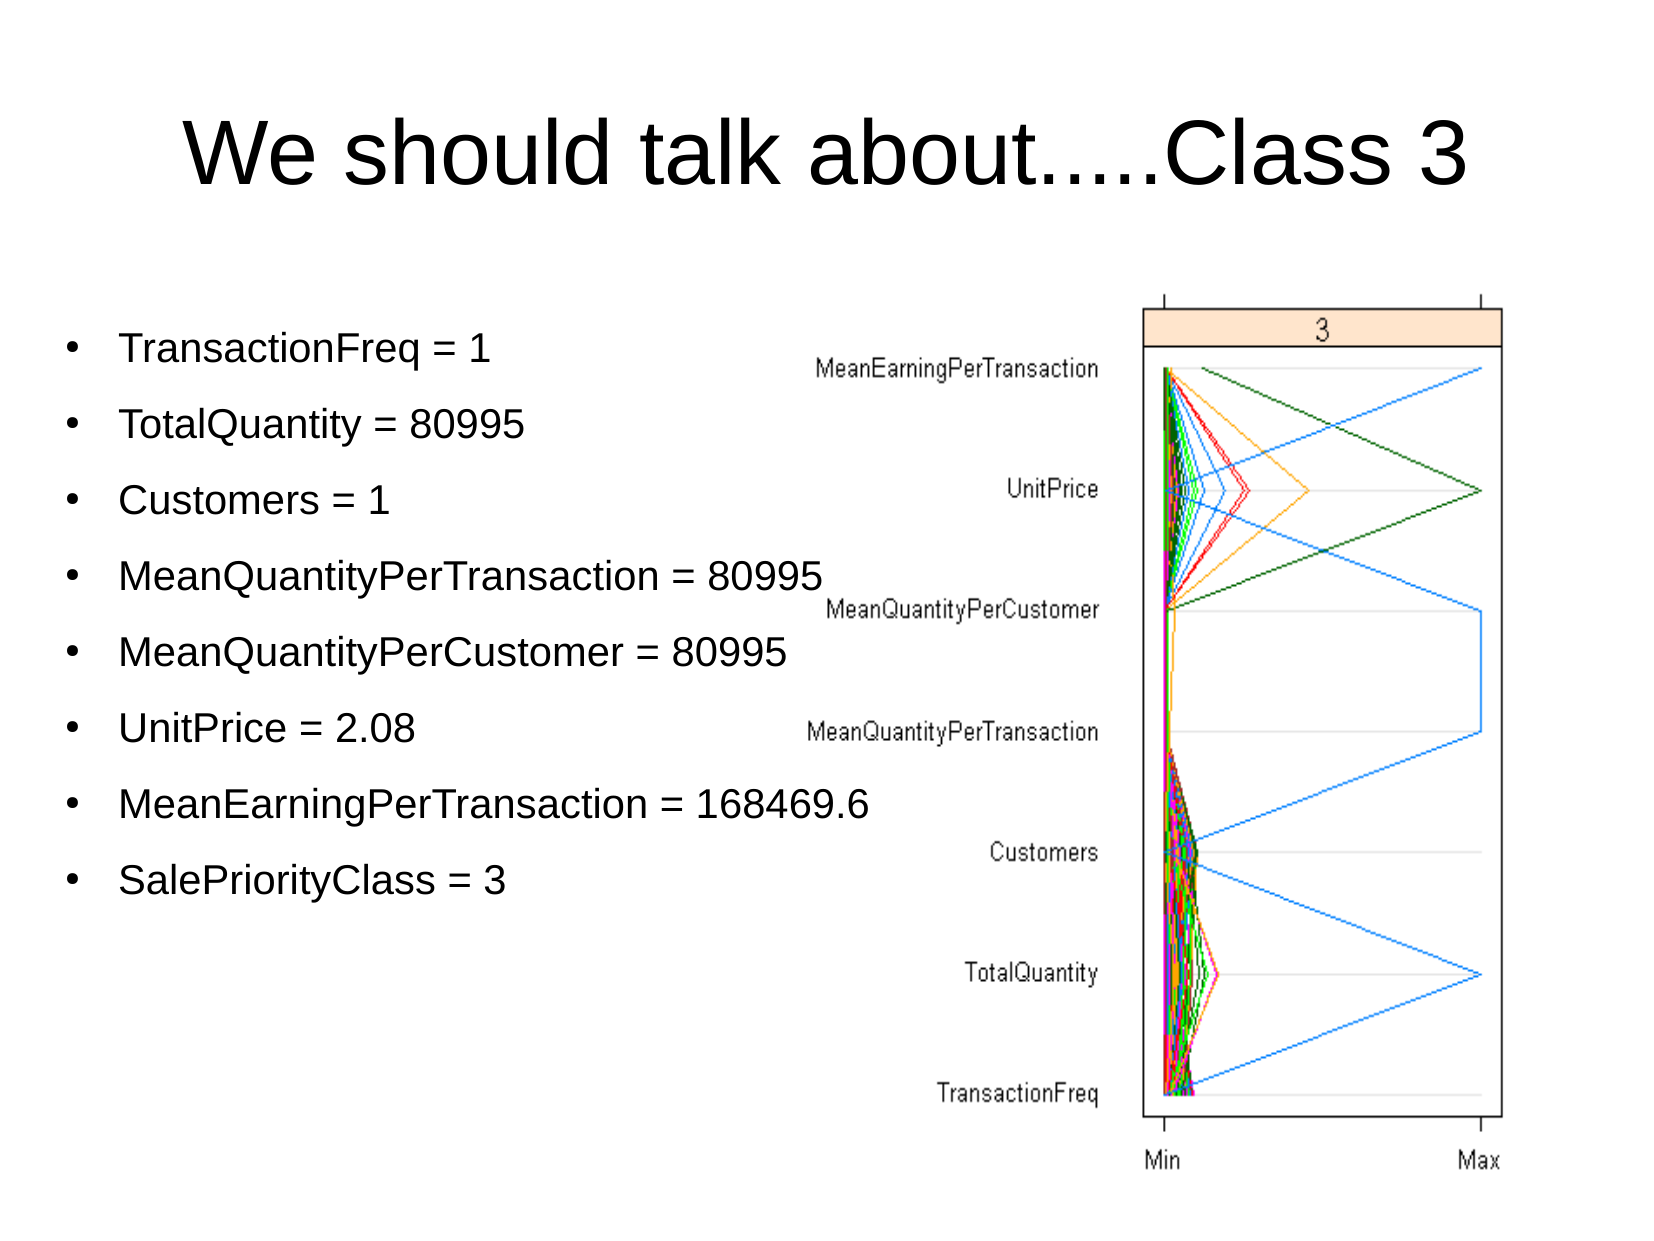

# We should talk about.....Class 3
TransactionFreq = 1
TotalQuantity = 80995
Customers = 1
MeanQuantityPerTransaction = 80995
MeanQuantityPerCustomer = 80995
UnitPrice = 2.08
MeanEarningPerTransaction = 168469.6
SalePriorityClass = 3